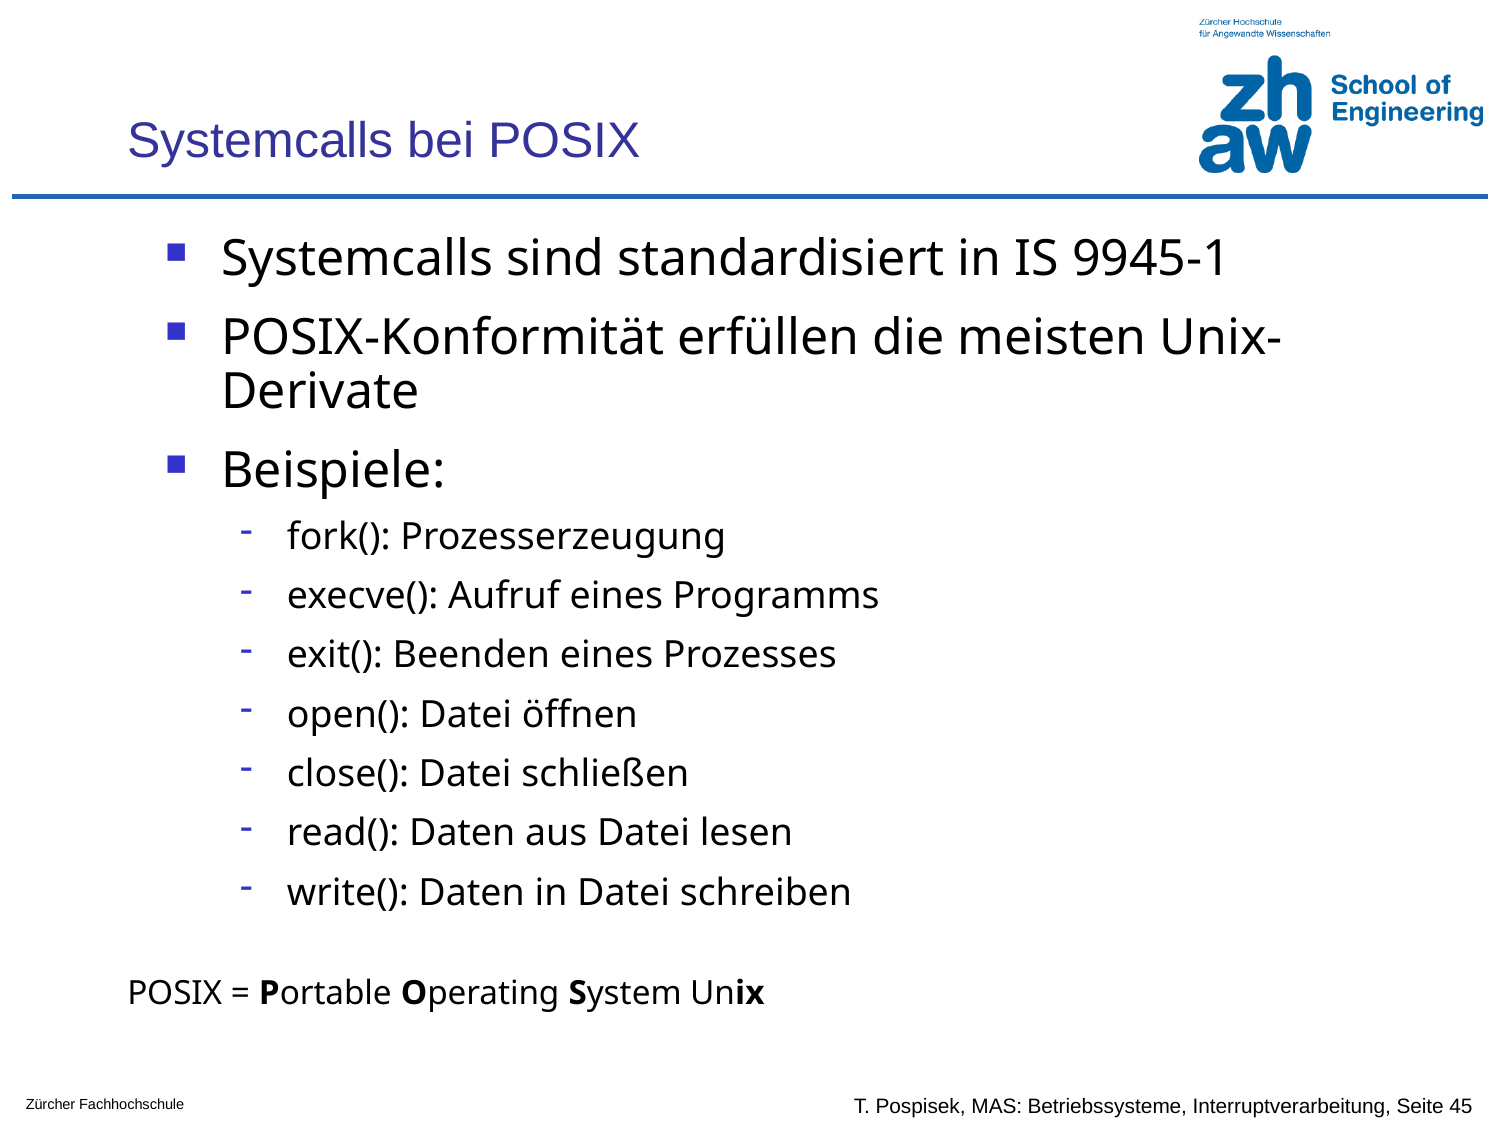

# Systemcalls bei POSIX
Systemcalls sind standardisiert in IS 9945-1
POSIX-Konformität erfüllen die meisten Unix-Derivate
Beispiele:
fork(): Prozesserzeugung
execve(): Aufruf eines Programms
exit(): Beenden eines Prozesses
open(): Datei öffnen
close(): Datei schließen
read(): Daten aus Datei lesen
write(): Daten in Datei schreiben
POSIX = Portable Operating System Unix